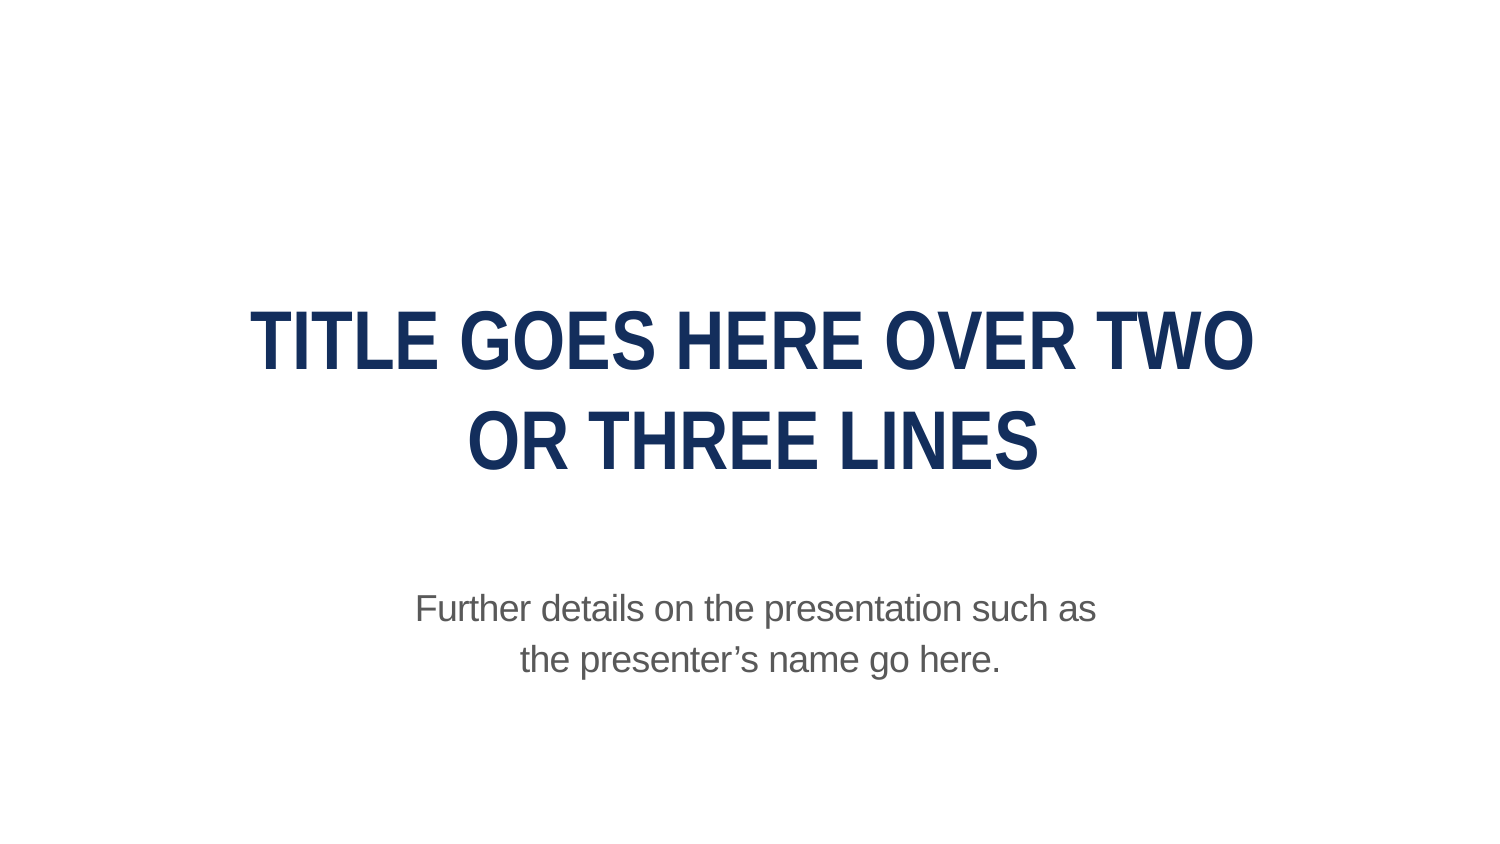

TITLE goes here over two or three lines
Further details on the presentation such as
the presenter’s name go here.